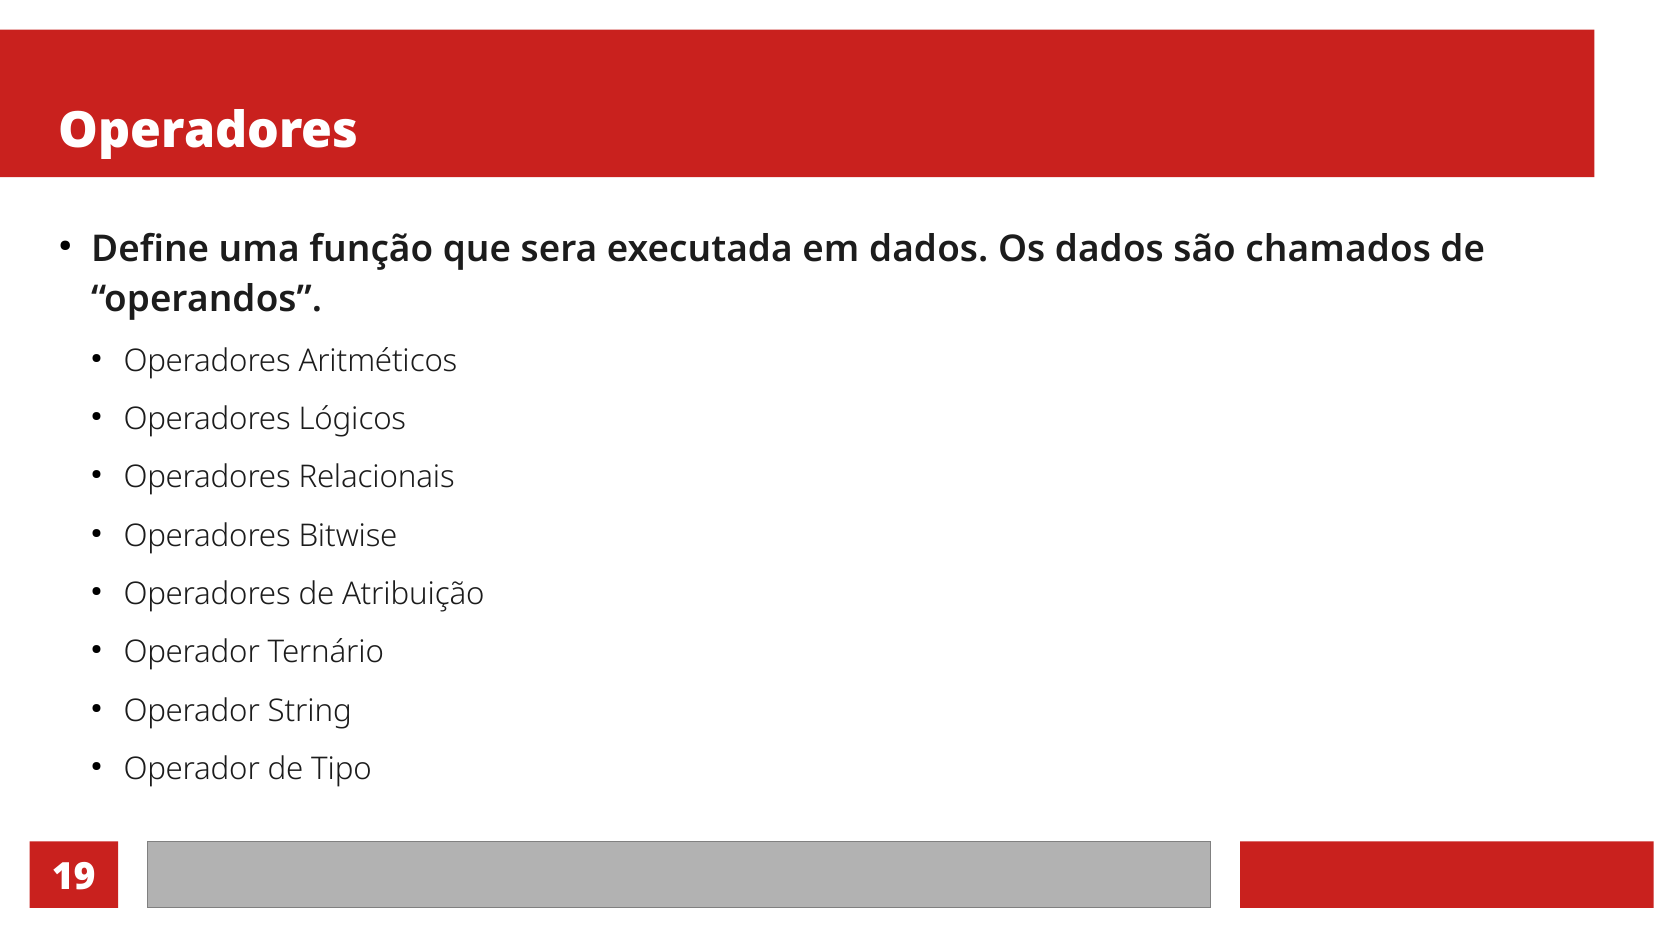

# Operadores
Define uma função que sera executada em dados. Os dados são chamados de “operandos”.
Operadores Aritméticos
Operadores Lógicos
Operadores Relacionais
Operadores Bitwise
Operadores de Atribuição
Operador Ternário
Operador String
Operador de Tipo
19